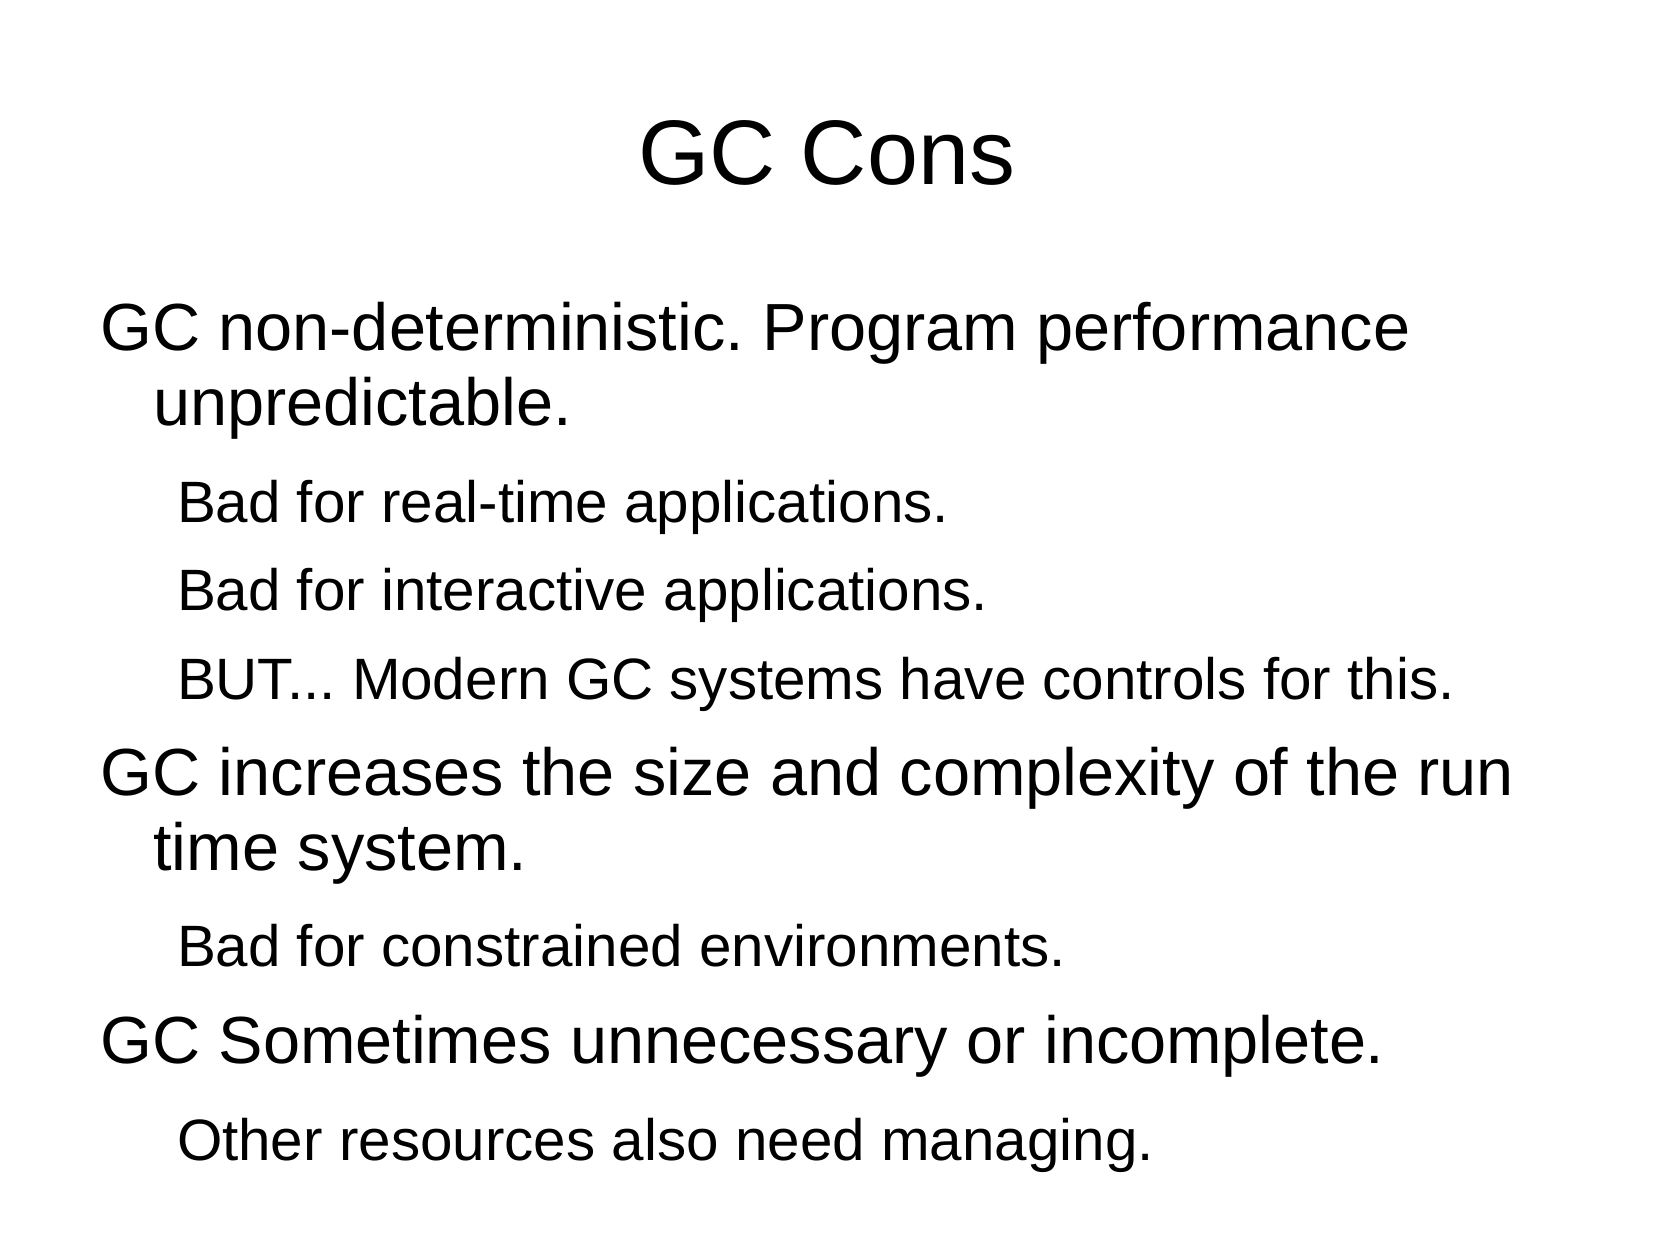

# GC Cons
GC non-deterministic. Program performance unpredictable.
Bad for real-time applications.
Bad for interactive applications.
BUT... Modern GC systems have controls for this.
GC increases the size and complexity of the run time system.
Bad for constrained environments.
GC Sometimes unnecessary or incomplete.
Other resources also need managing.